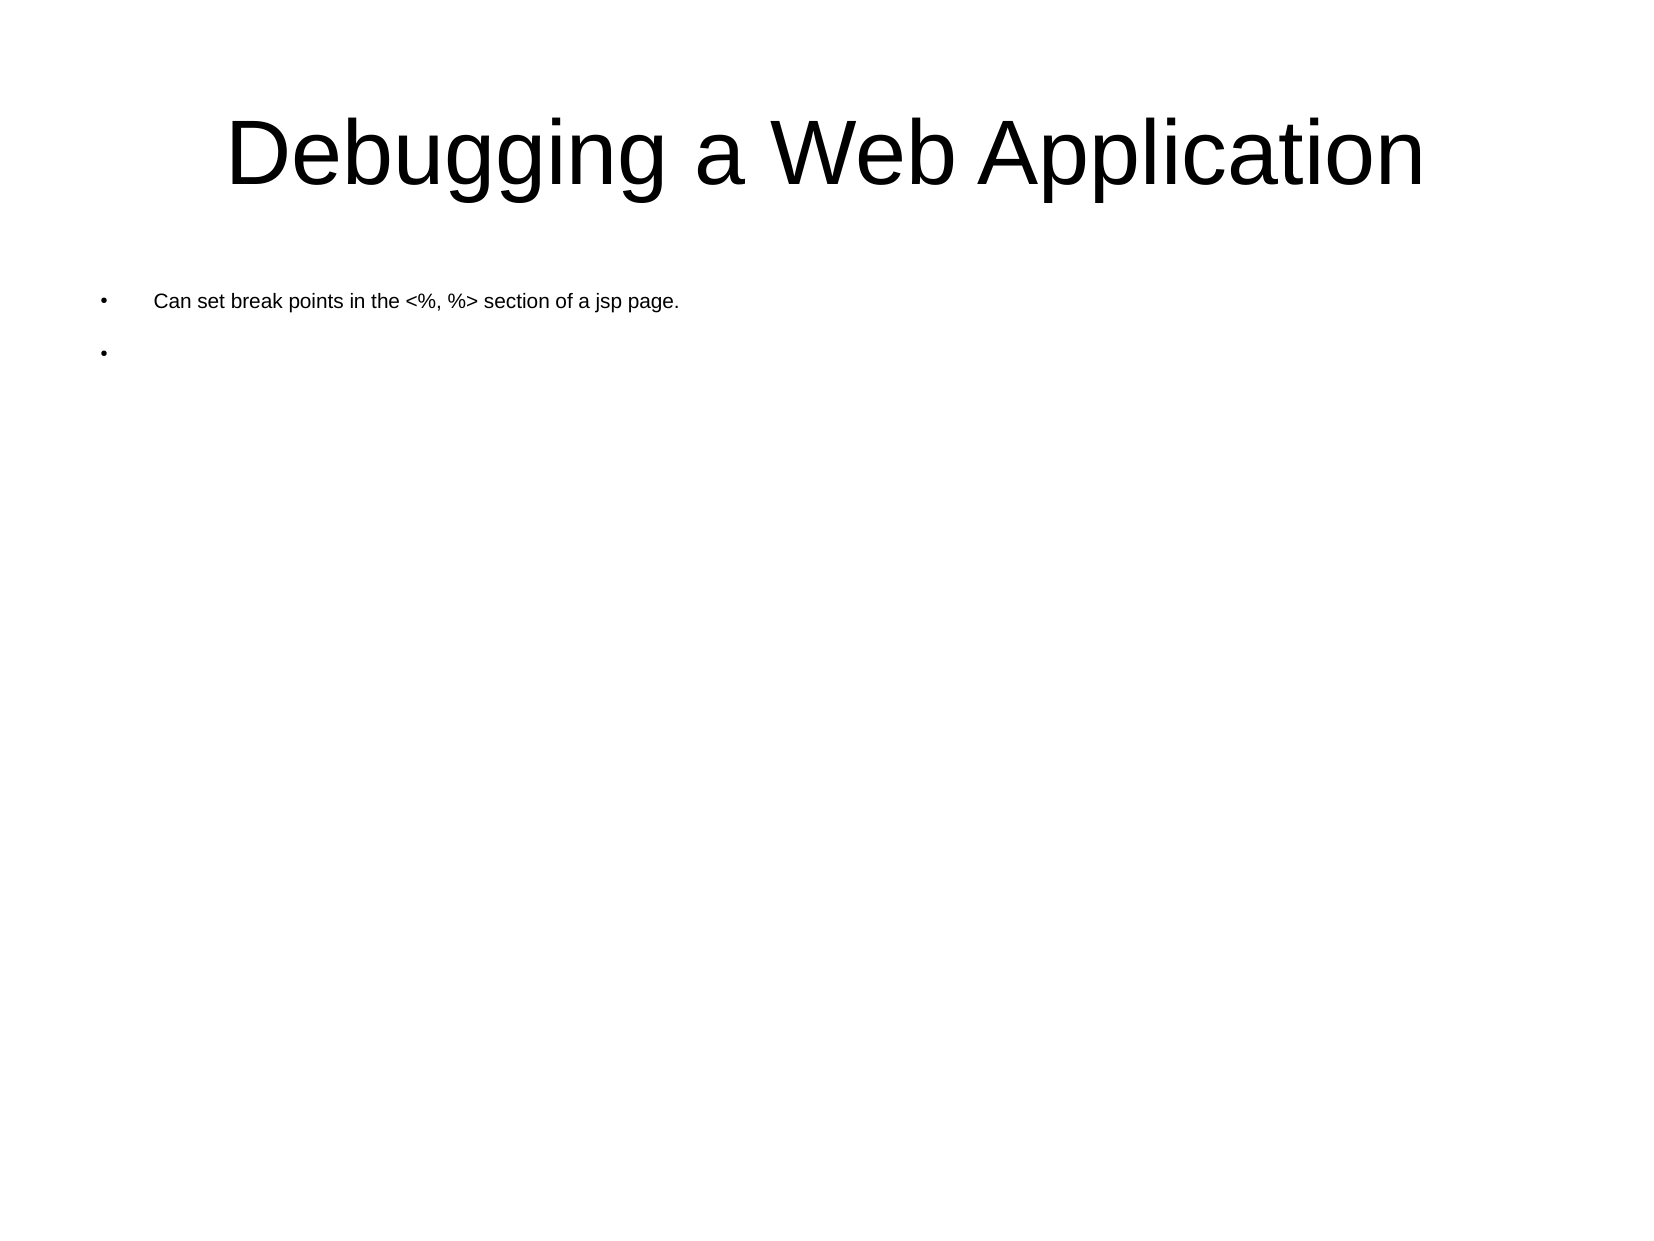

# Debugging a Web Application
Can set break points in the <%, %> section of a jsp page.